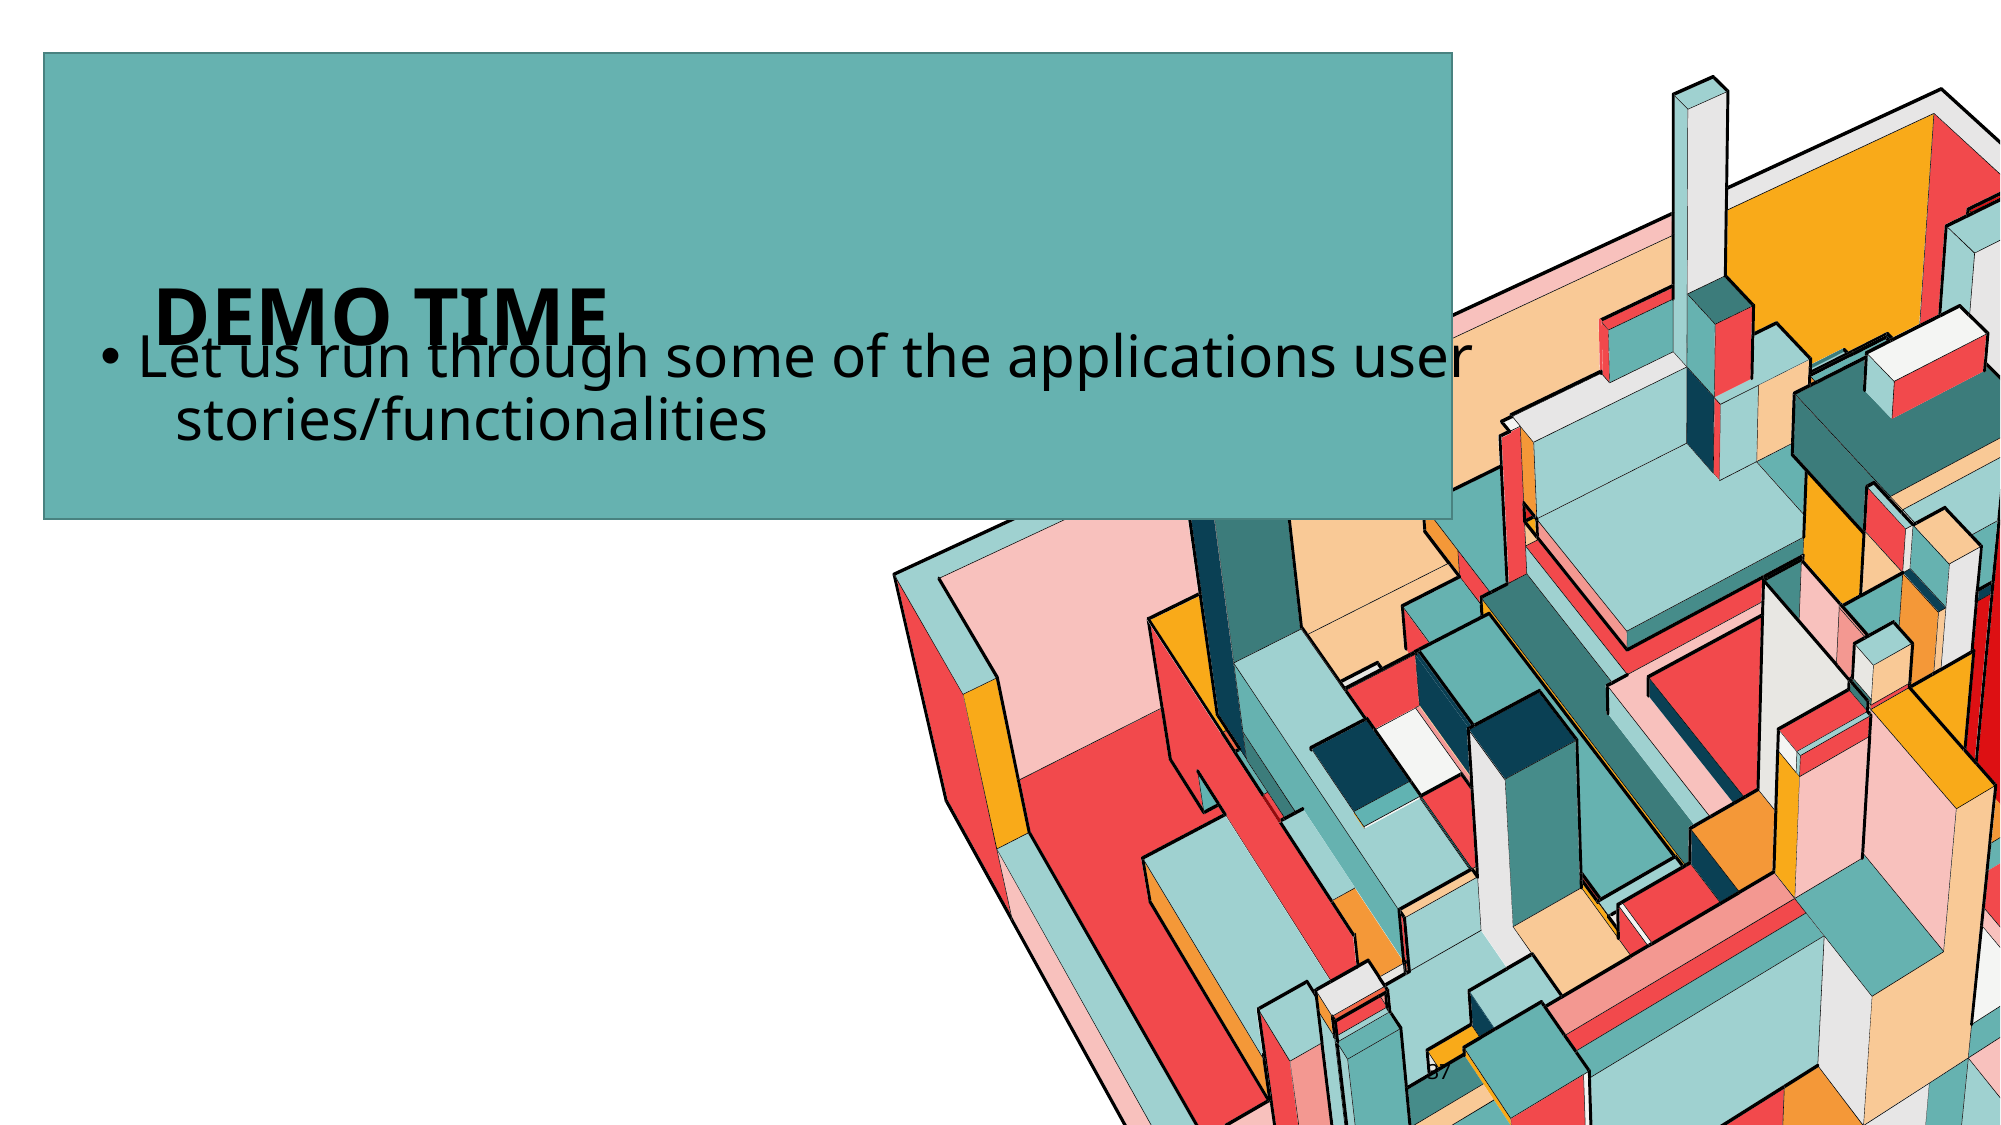

# Demo time
Let us run through some of the applications user stories/functionalities